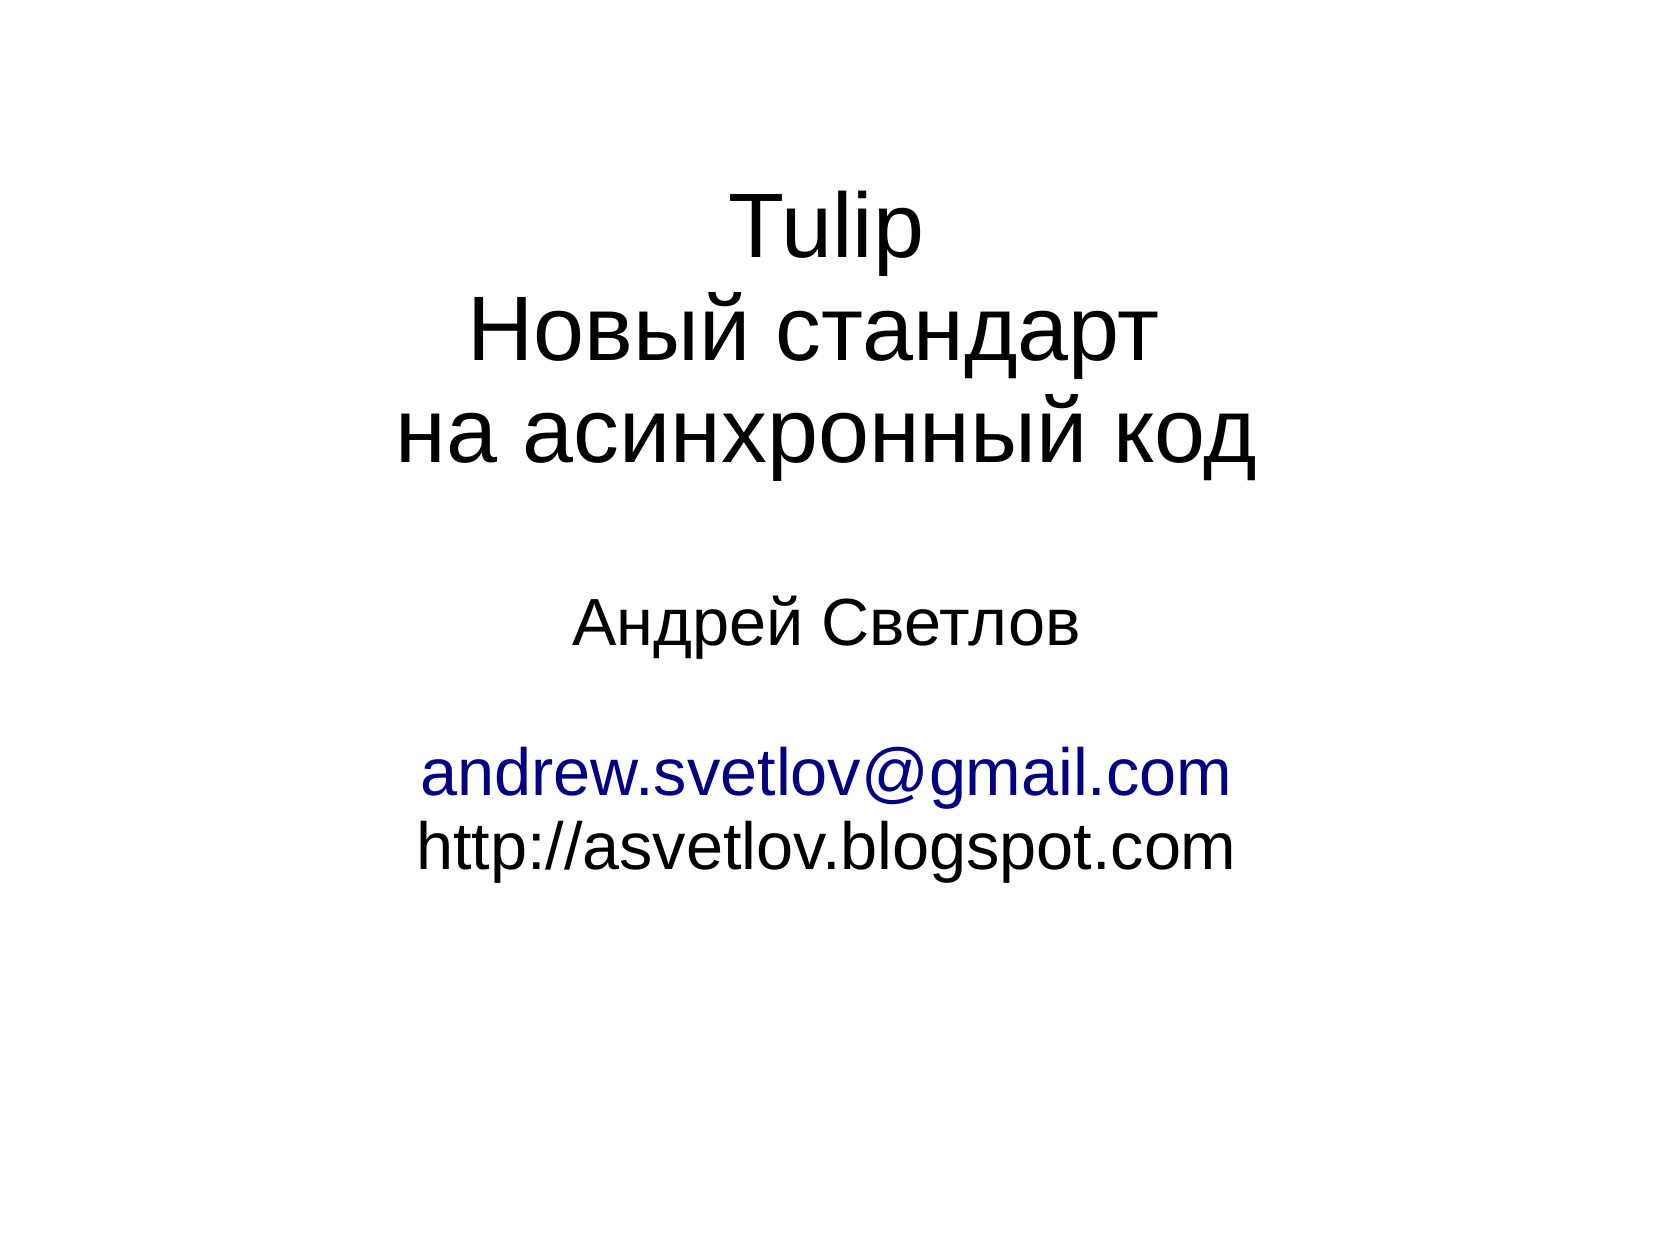

# Tulip
Новый стандарт
на асинхронный код
Андрей Светлов
andrew.svetlov@gmail.com
http://asvetlov.blogspot.com